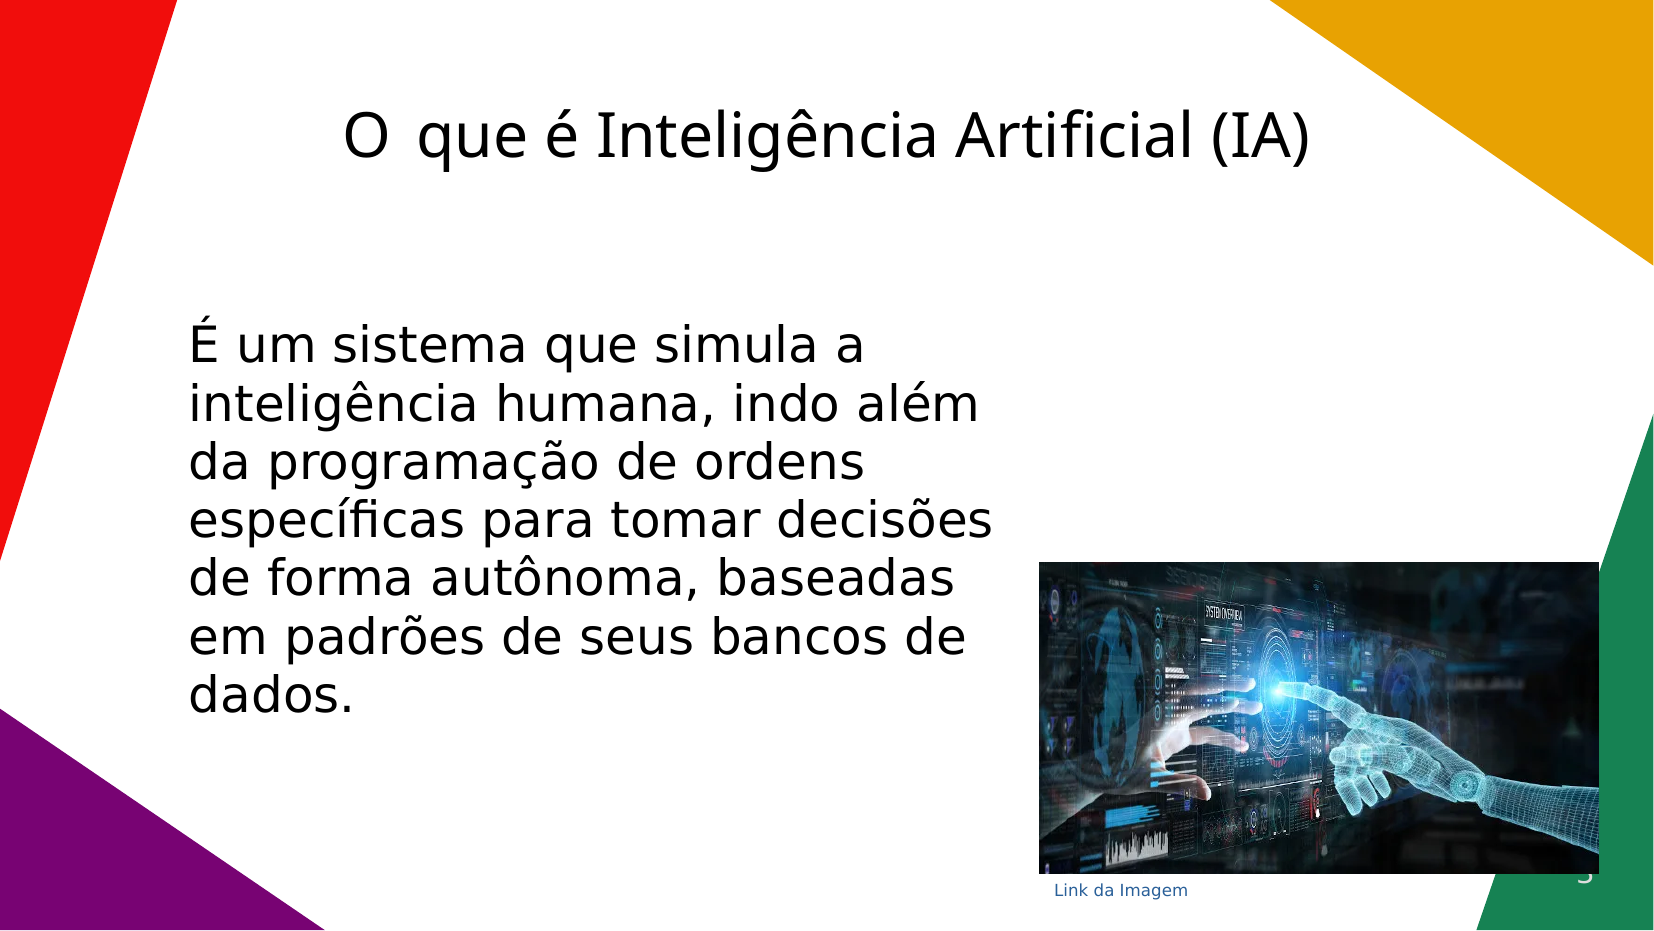

# O 	que é Inteligência Artificial (IA)
É um sistema que simula a inteligência humana, indo além da programação de ordens específicas para tomar decisões de forma autônoma, baseadas em padrões de seus bancos de dados.
3
Link da Imagem